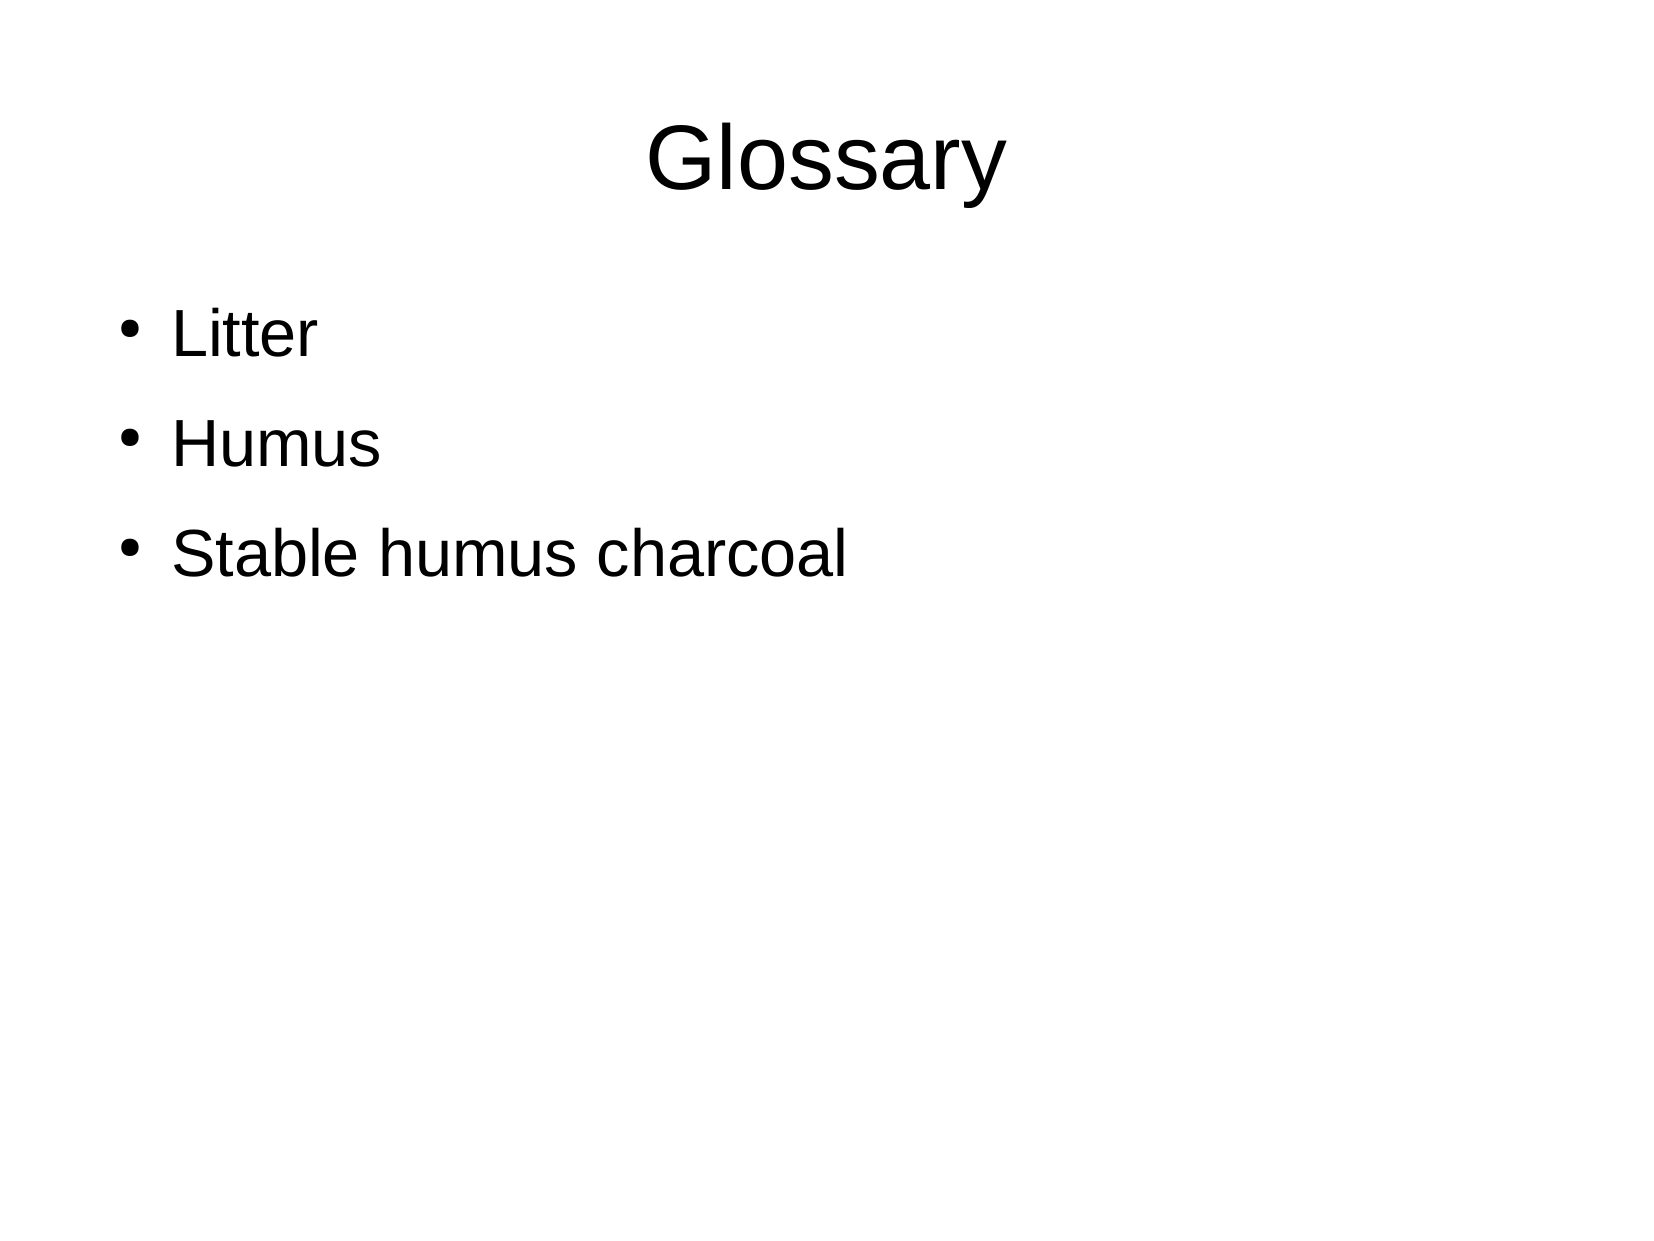

# Glossary
Litter
Humus
Stable humus charcoal